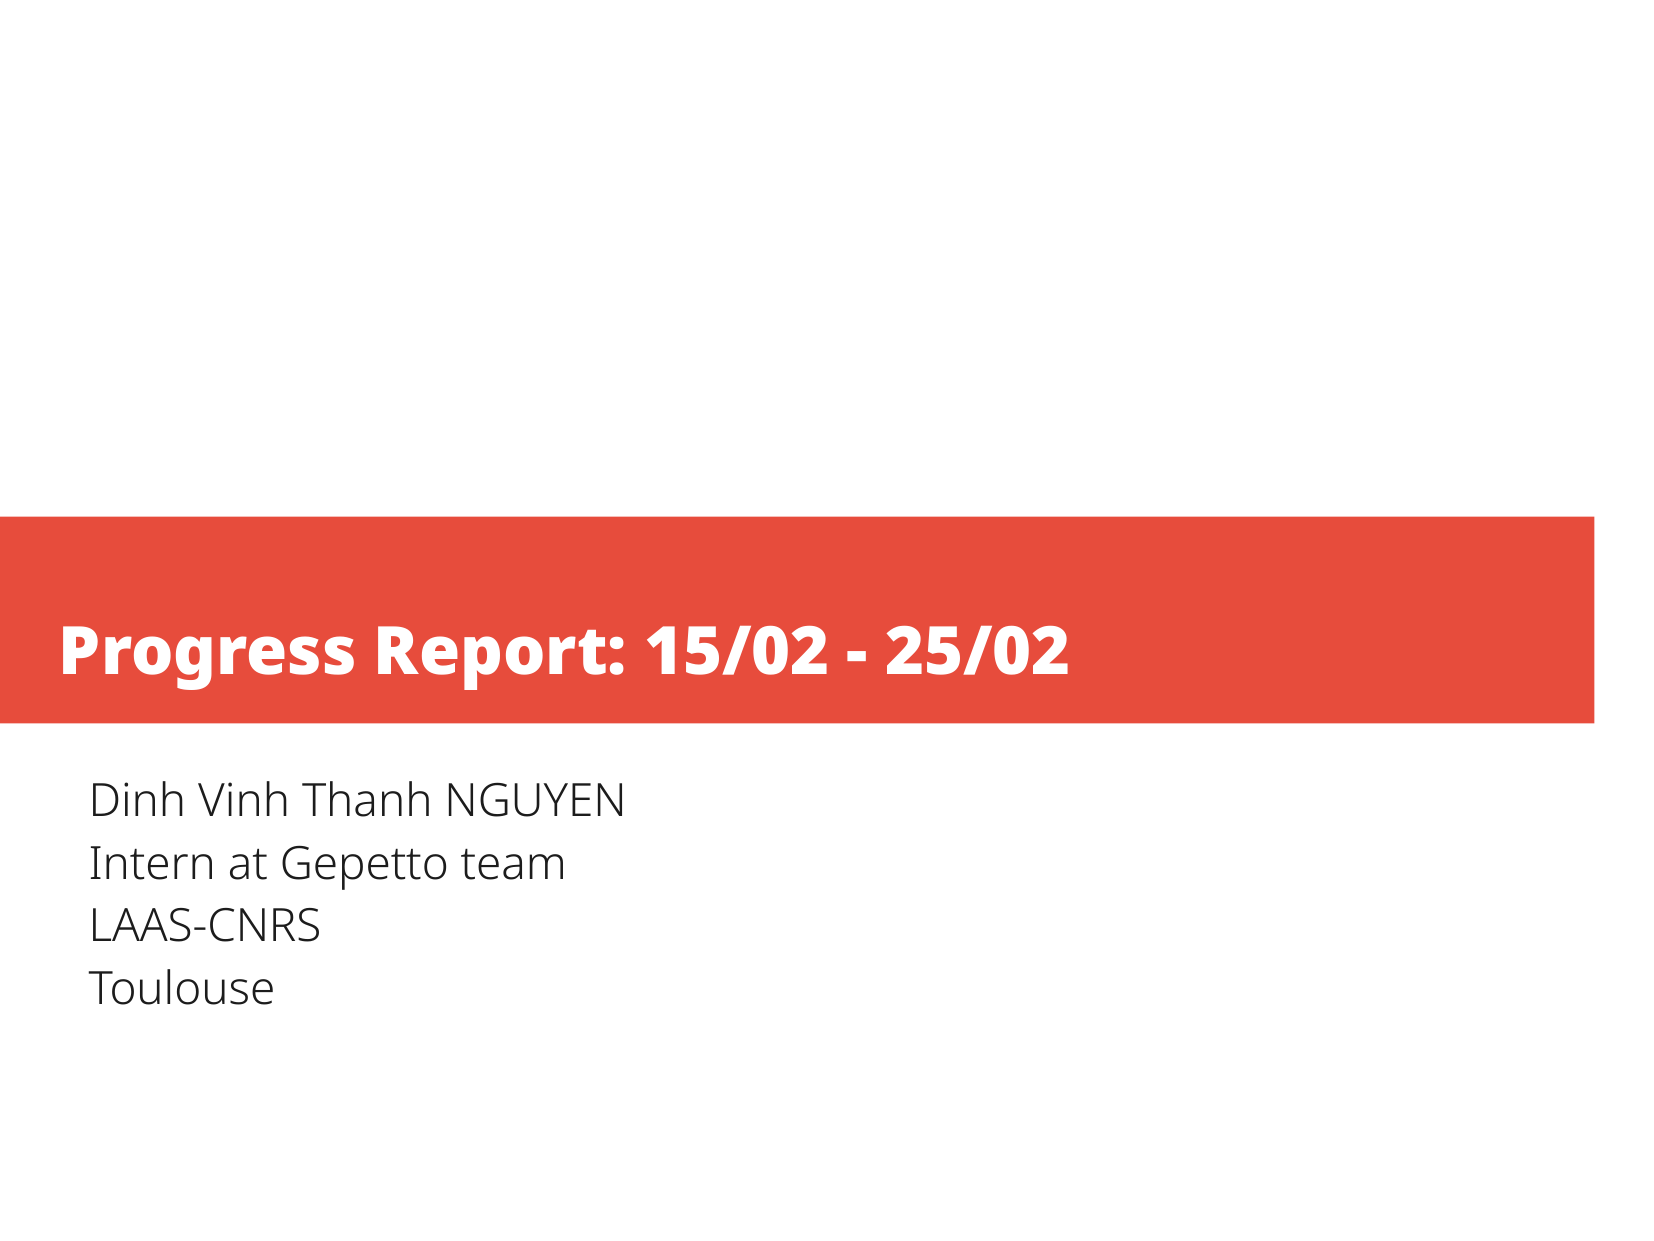

# Progress Report: 15/02 - 25/02
Dinh Vinh Thanh NGUYEN
Intern at Gepetto team
LAAS-CNRS
Toulouse